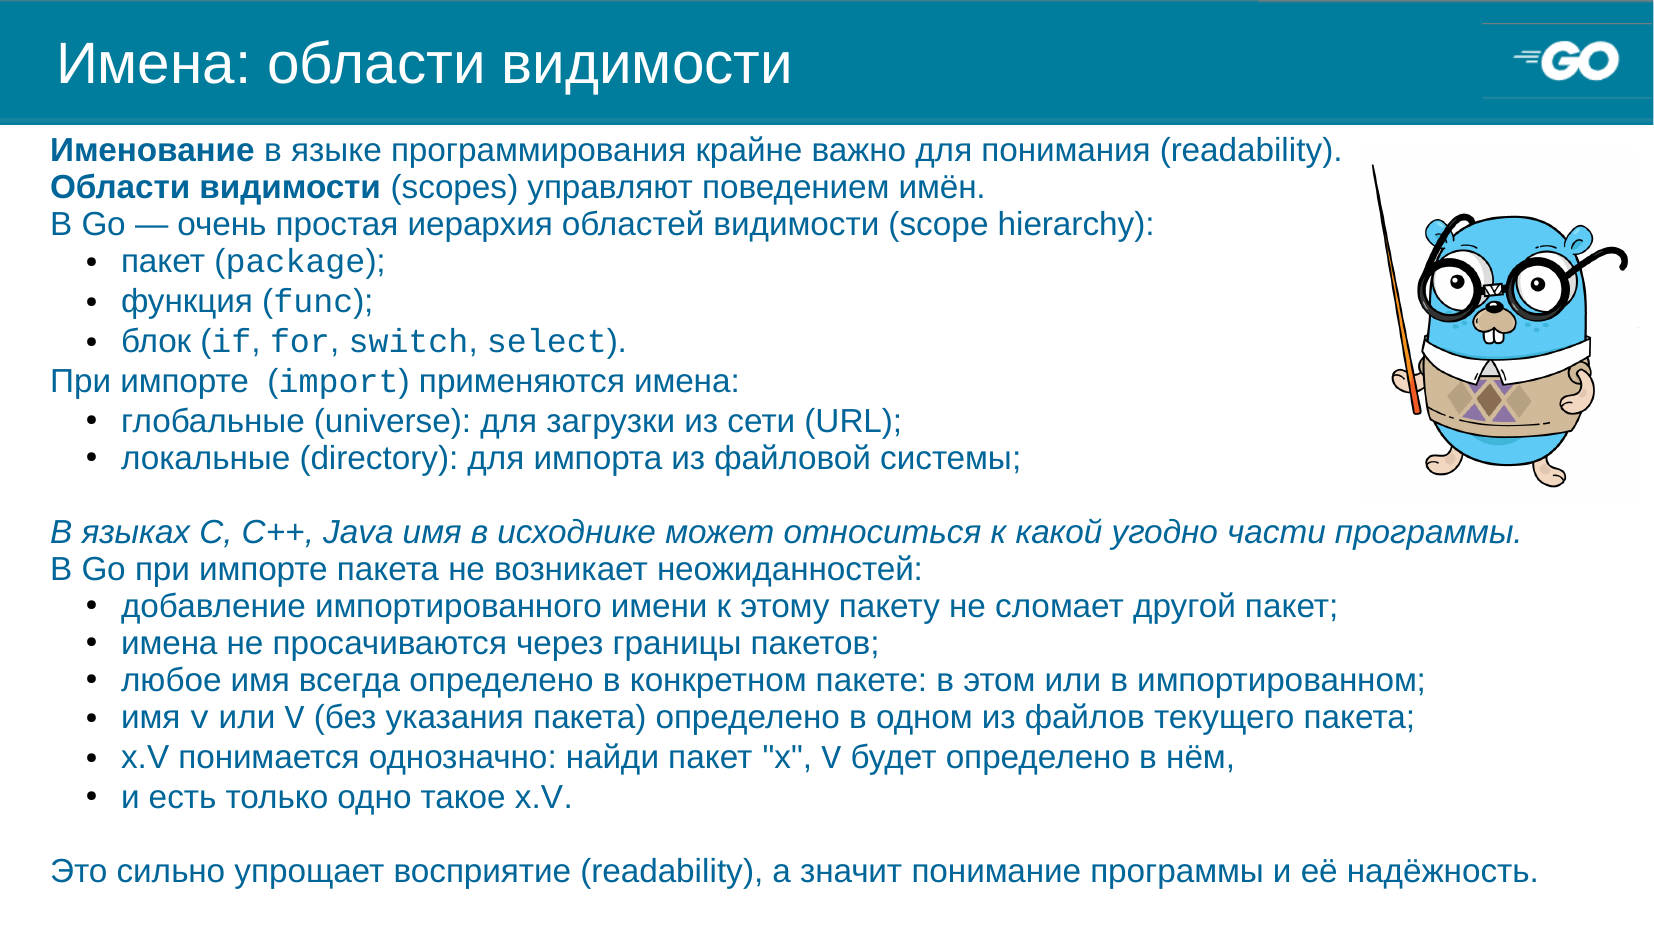

Имена: области видимости
Именование в языке программирования крайне важно для понимания (readability).
Области видимости (scopes) управляют поведением имён.
В Go — очень простая иерархия областей видимости (scope hierarchy):
пакет (package);
функция (func);
блок (if, for, switch, select).
При импорте (import) применяются имена:
глобальные (universe): для загрузки из сети (URL);
локальные (directory): для импорта из файловой системы;
В языках C, C++, Java имя в исходнике может относиться к какой угодно части программы.
В Go при импорте пакета не возникает неожиданностей:
добавление импортированного имени к этому пакету не сломает другой пакет;
имена не просачиваются через границы пакетов;
любое имя всегда определено в конкретном пакете: в этом или в импортированном;
имя v или V (без указания пакета) определено в одном из файлов текущего пакета;
x.V понимается однозначно: найди пакет "x", V будет определено в нём,
и есть только одно такое x.V.
Это сильно упрощает восприятие (readability), а значит понимание программы и её надёжность.